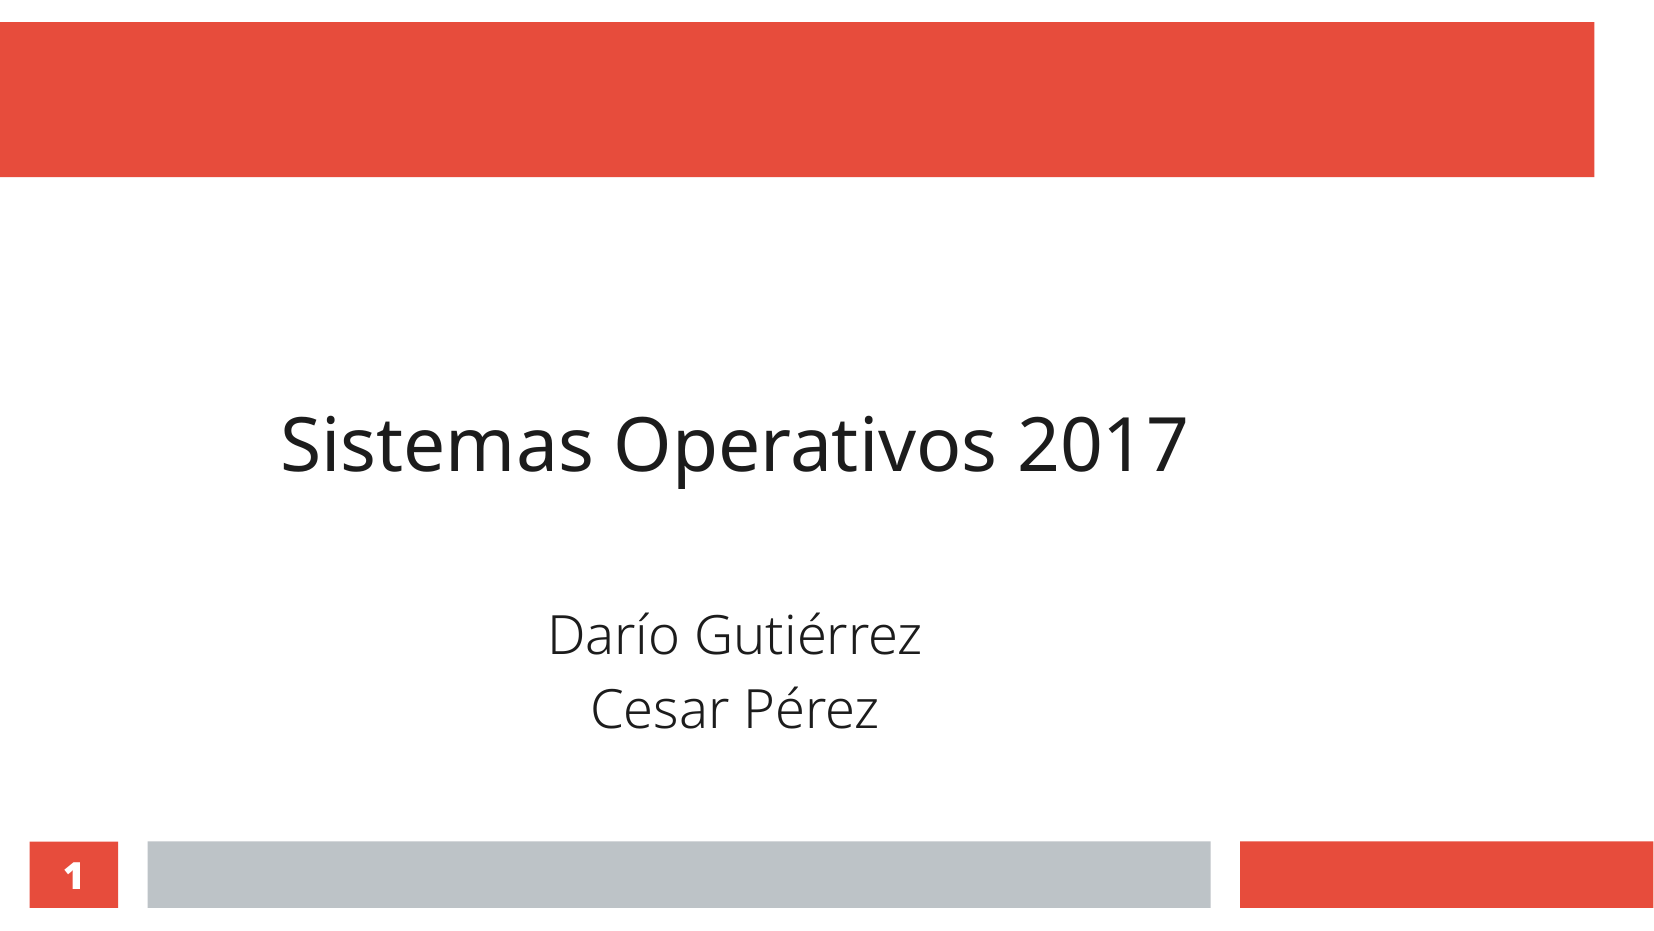

#
			Sistemas Operativos 2017
			Darío Gutiérrez
			Cesar Pérez
1